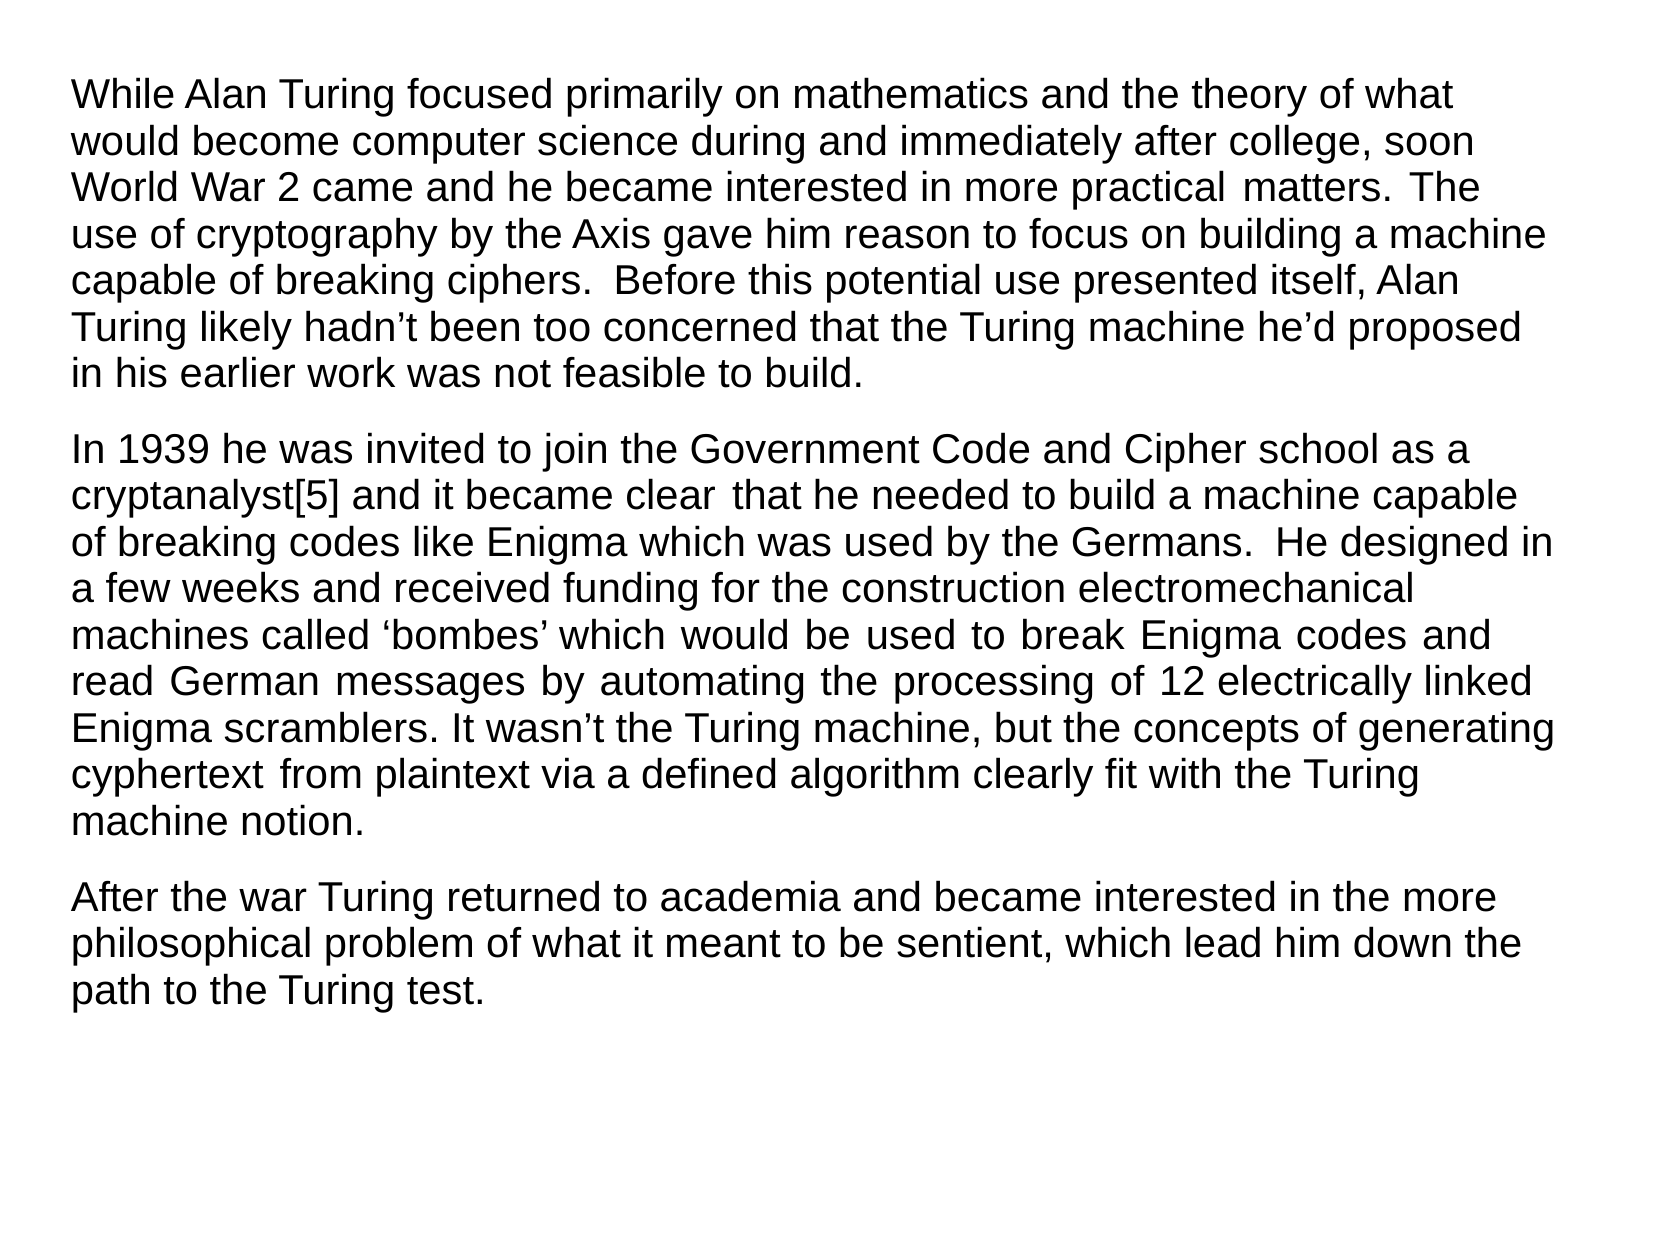

# While Alan Turing focused primarily on mathematics and the theory of what would become computer science during and immediately after college, soon World War 2 came and he became interested in more practical matters. The use of cryptography by the Axis gave him reason to focus on building a machine capable of breaking ciphers. Before this potential use presented itself, Alan Turing likely hadn’t been too concerned that the Turing machine he’d proposed in his earlier work was not feasible to build.
In 1939 he was invited to join the Government Code and Cipher school as a cryptanalyst[5] and it became clear that he needed to build a machine capable of breaking codes like Enigma which was used by the Germans. He designed in a few weeks and received funding for the construction electromechanical machines called ‘bombes’ which would be used to break Enigma codes and read German messages by automating the processing of 12 electrically linked Enigma scramblers. It wasn’t the Turing machine, but the concepts of generating cyphertext from plaintext via a defined algorithm clearly fit with the Turing machine notion.
After the war Turing returned to academia and became interested in the more philosophical problem of what it meant to be sentient, which lead him down the path to the Turing test.